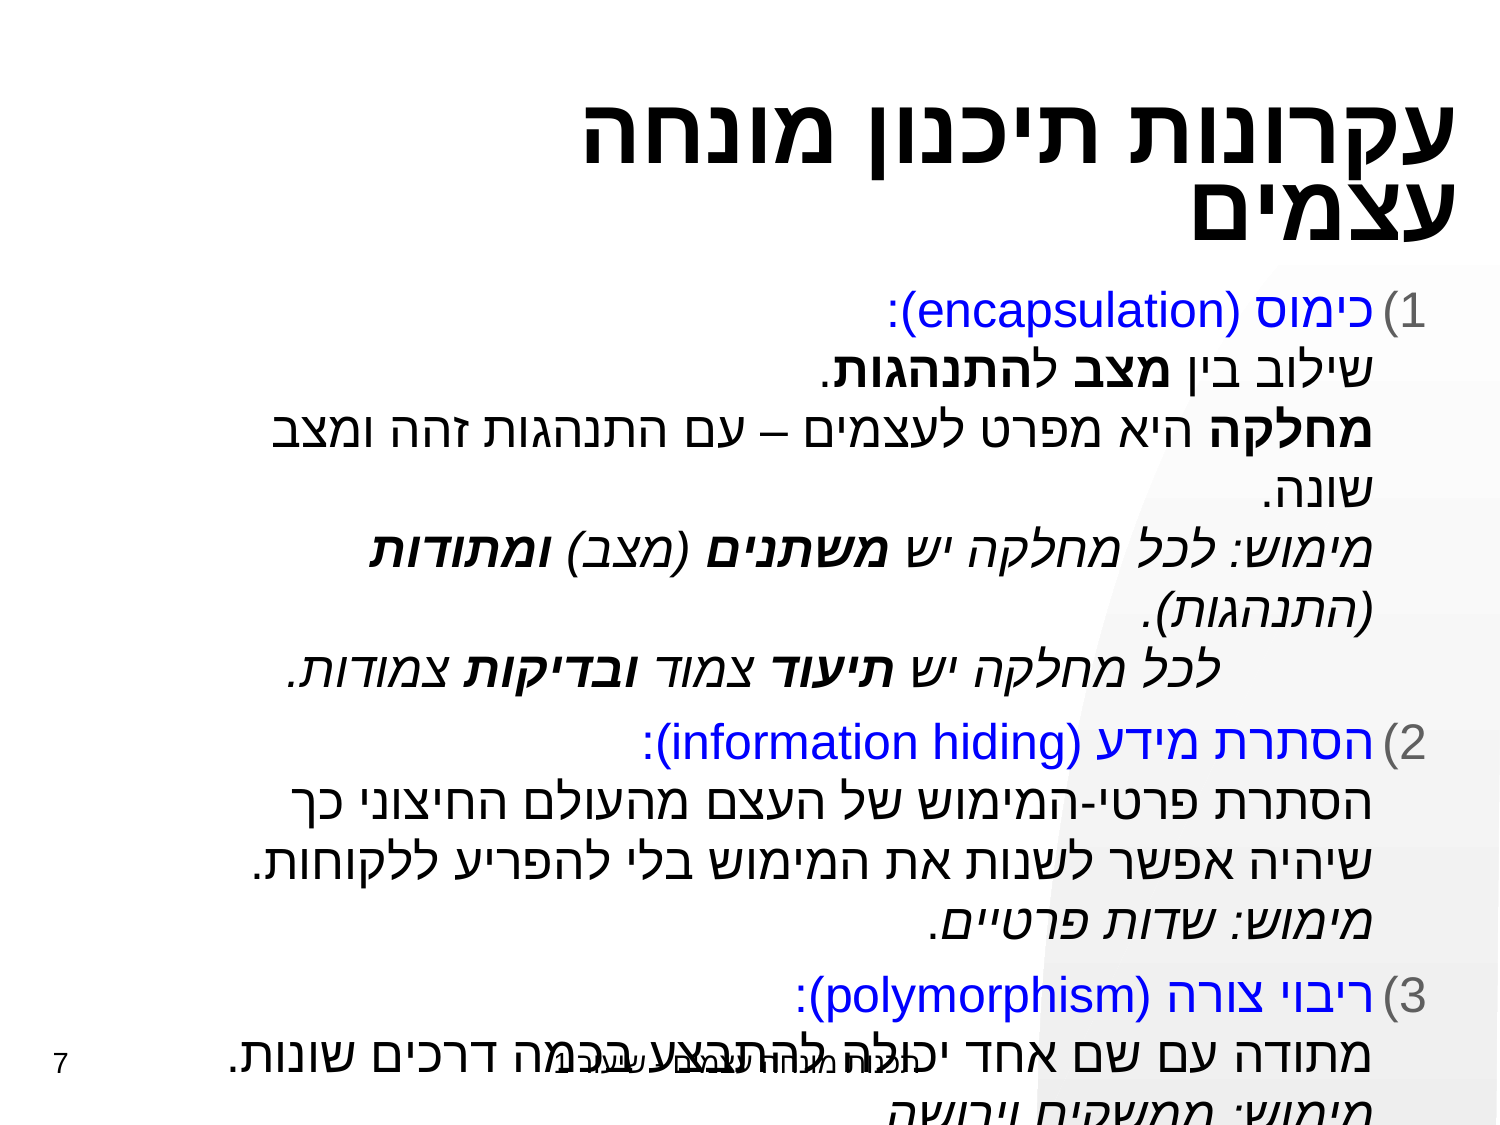

עקרונות תיכנון מונחה עצמים
כימוס (encapsulation):
שילוב בין מצב להתנהגות.
מחלקה היא מפרט לעצמים – עם התנהגות זהה ומצב שונה.
מימוש: לכל מחלקה יש משתנים (מצב) ומתודות (התנהגות).
 לכל מחלקה יש תיעוד צמוד ובדיקות צמודות.
הסתרת מידע (information hiding):
הסתרת פרטי-המימוש של העצם מהעולם החיצוני כך שיהיה אפשר לשנות את המימוש בלי להפריע ללקוחות.
מימוש: שדות פרטיים.
ריבוי צורה (polymorphism):
מתודה עם שם אחד יכולה להתבצע בכמה דרכים שונות.
מימוש: ממשקים וירושה.
תכנות מונחה עצמים - שיעור 1